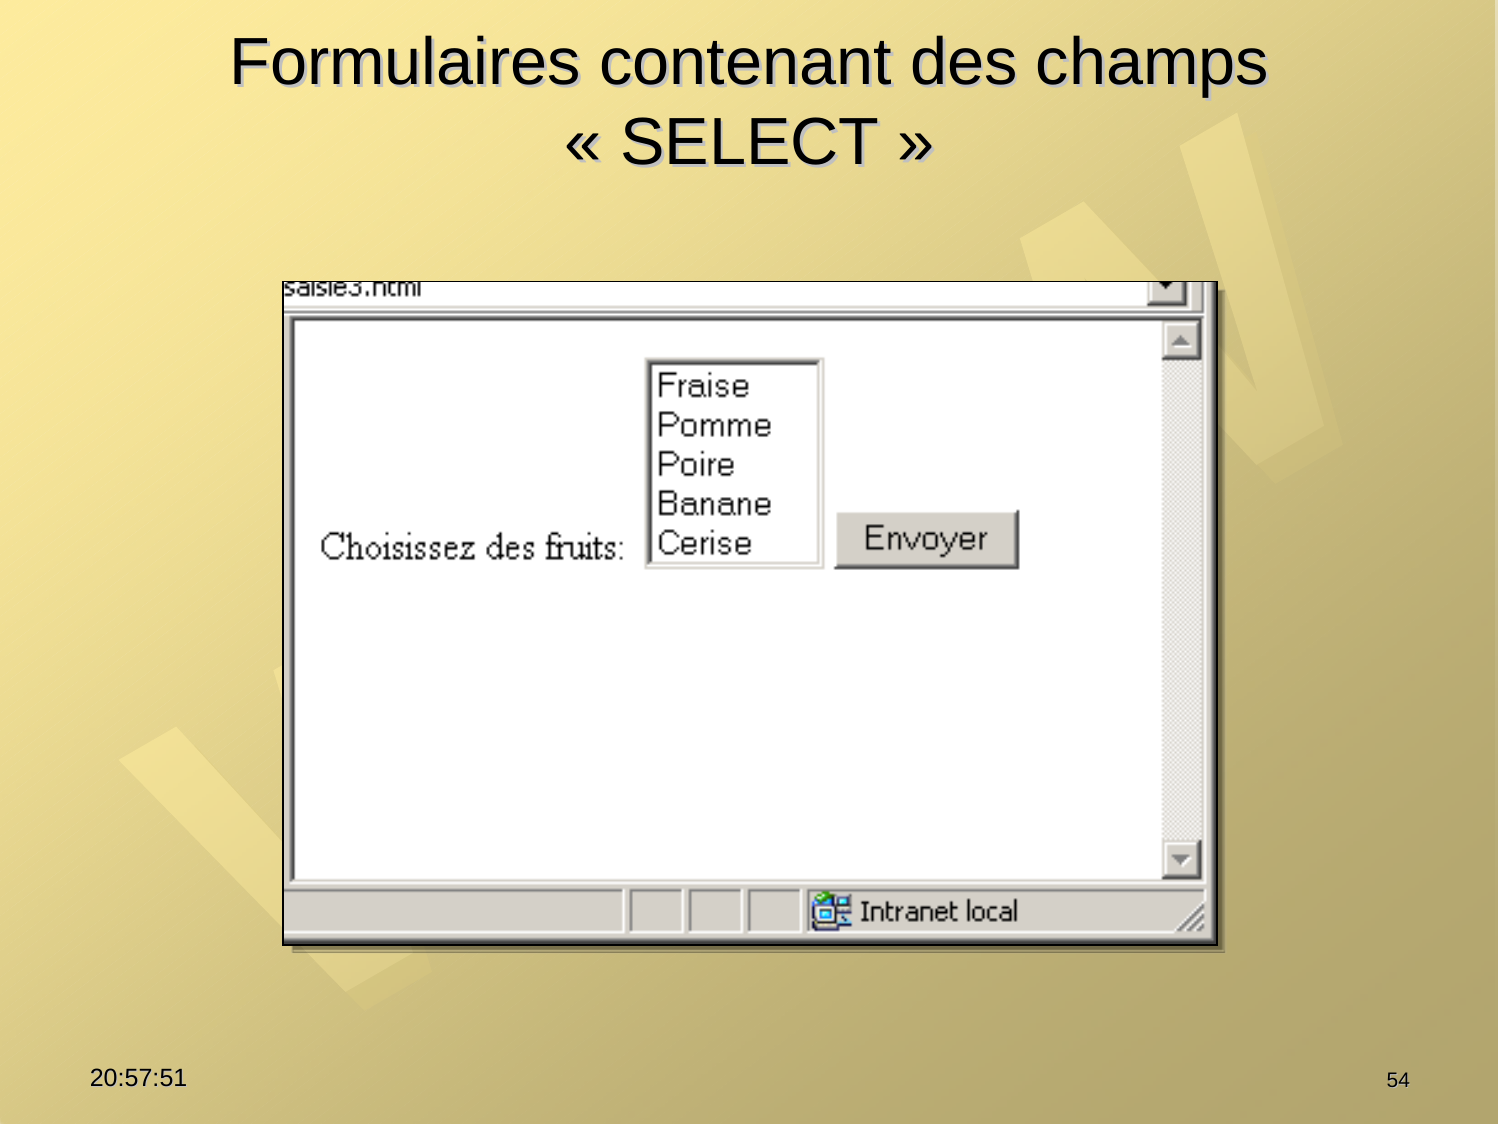

# Formulaires contenant des champs « SELECT »
21:08:10